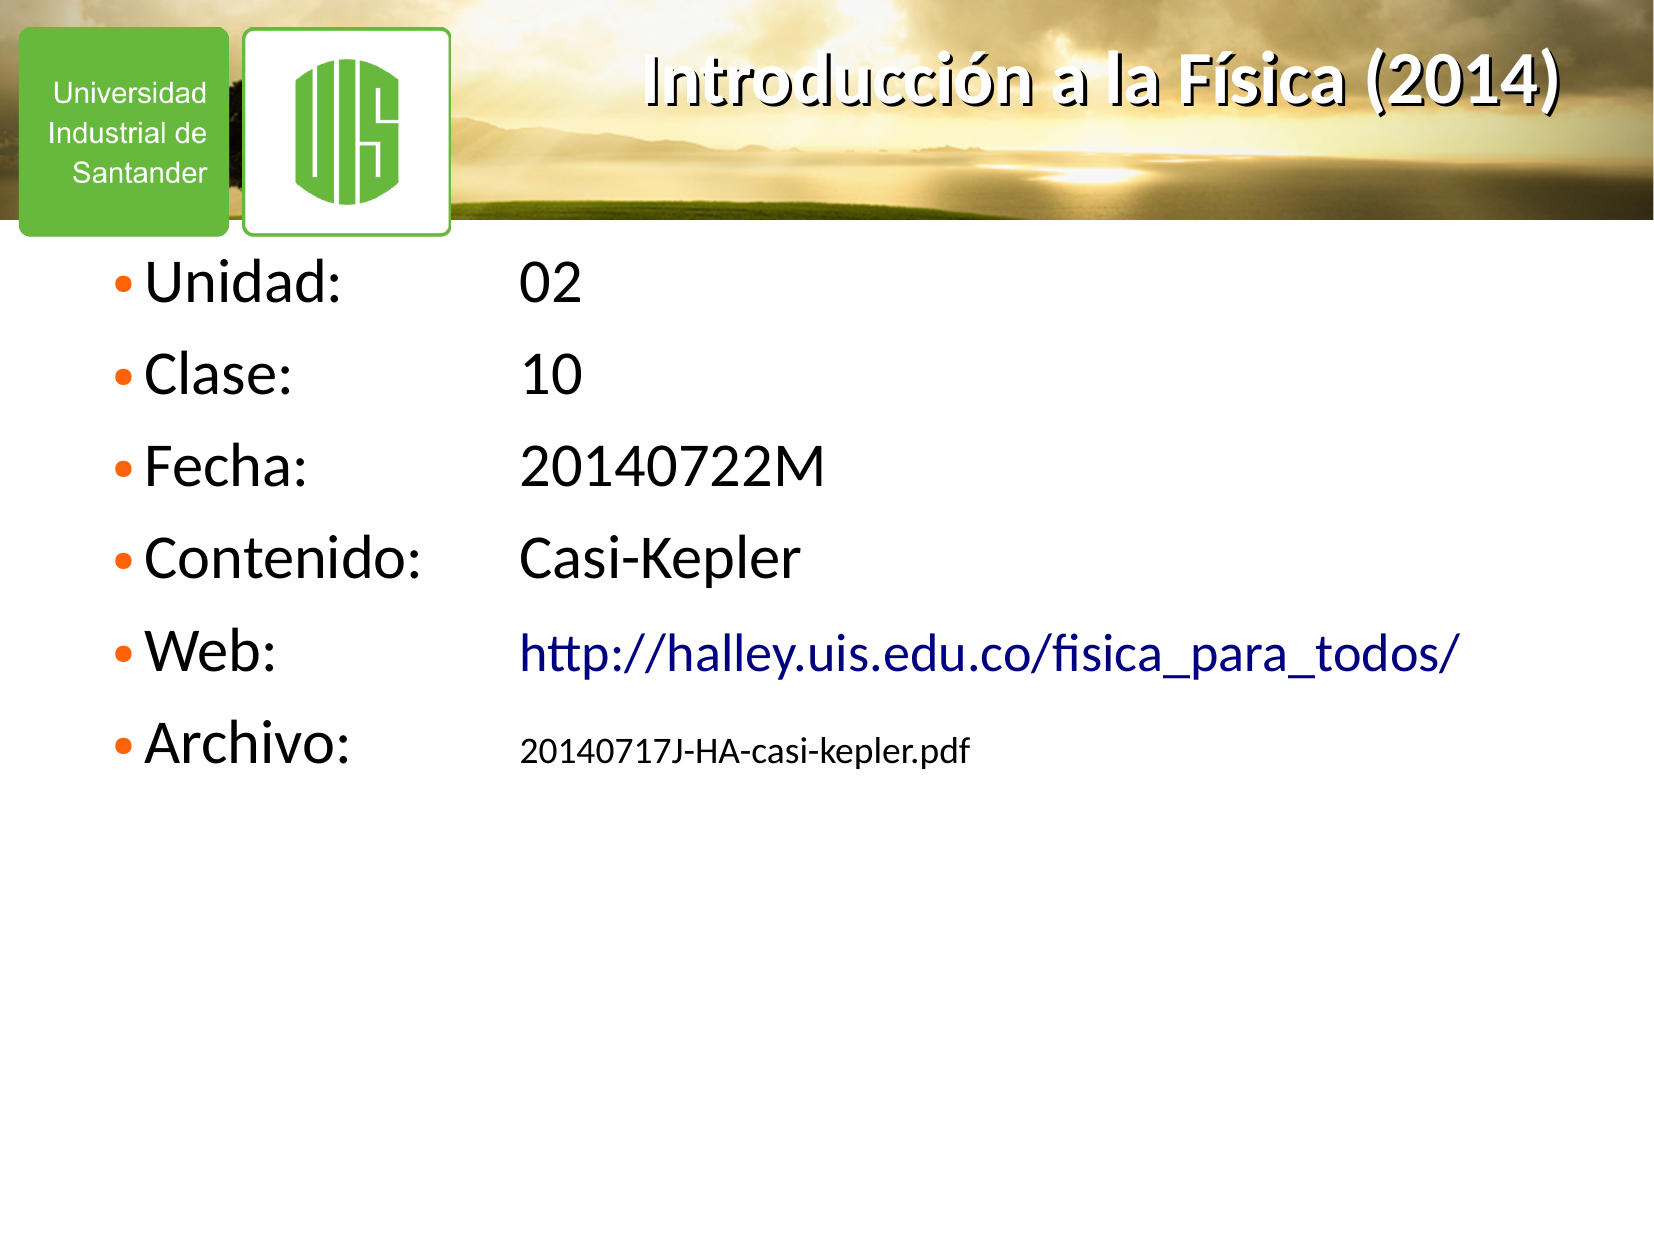

# Introducción a la Física (2014)
Unidad:			02
Clase:				10
Fecha:			20140722M
Contenido:		Casi-Kepler
Web:				http://halley.uis.edu.co/fisica_para_todos/
Archivo:			20140717J-HA-casi-kepler.pdf